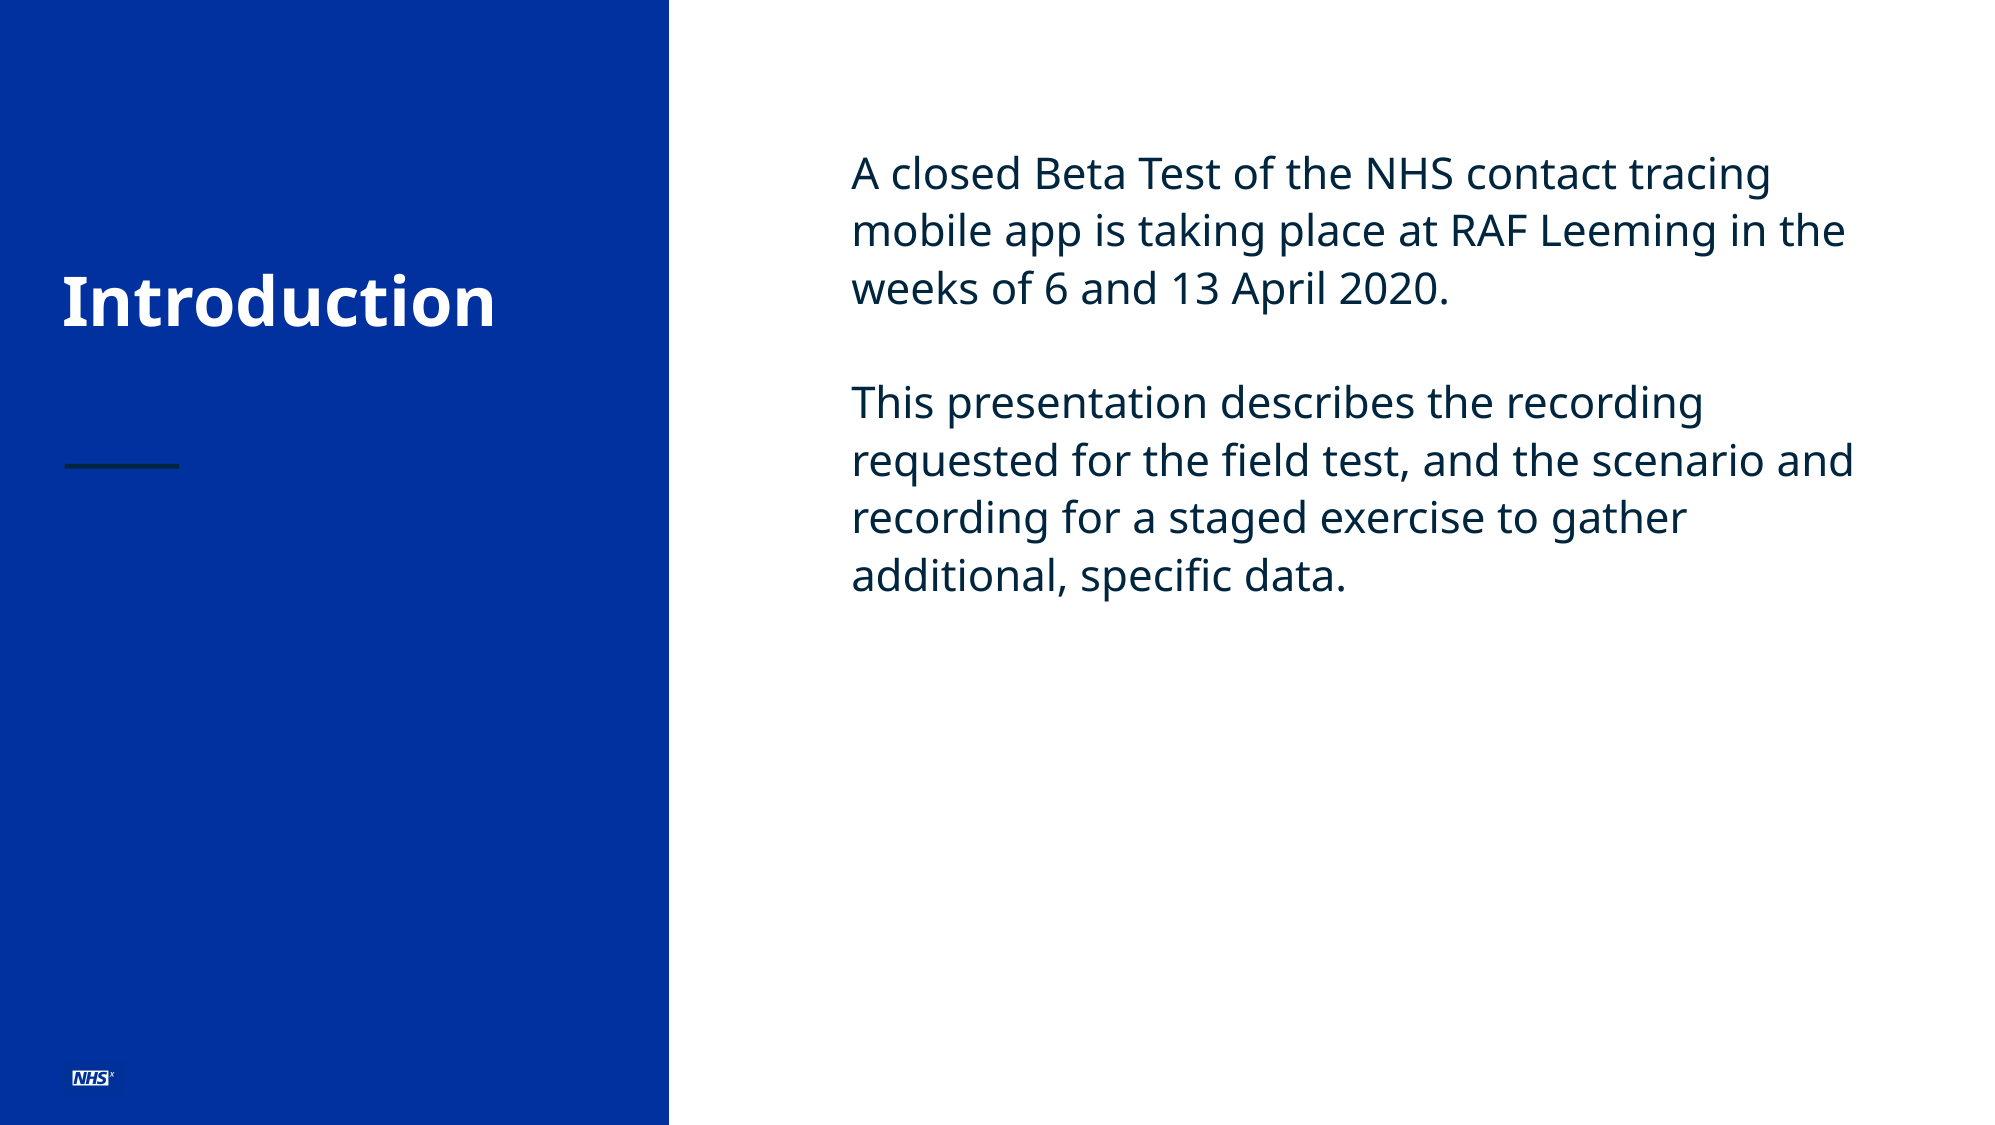

# Introduction
A closed Beta Test of the NHS contact tracing mobile app is taking place at RAF Leeming in the weeks of 6 and 13 April 2020.
This presentation describes the recording requested for the field test, and the scenario and recording for a staged exercise to gather additional, specific data.